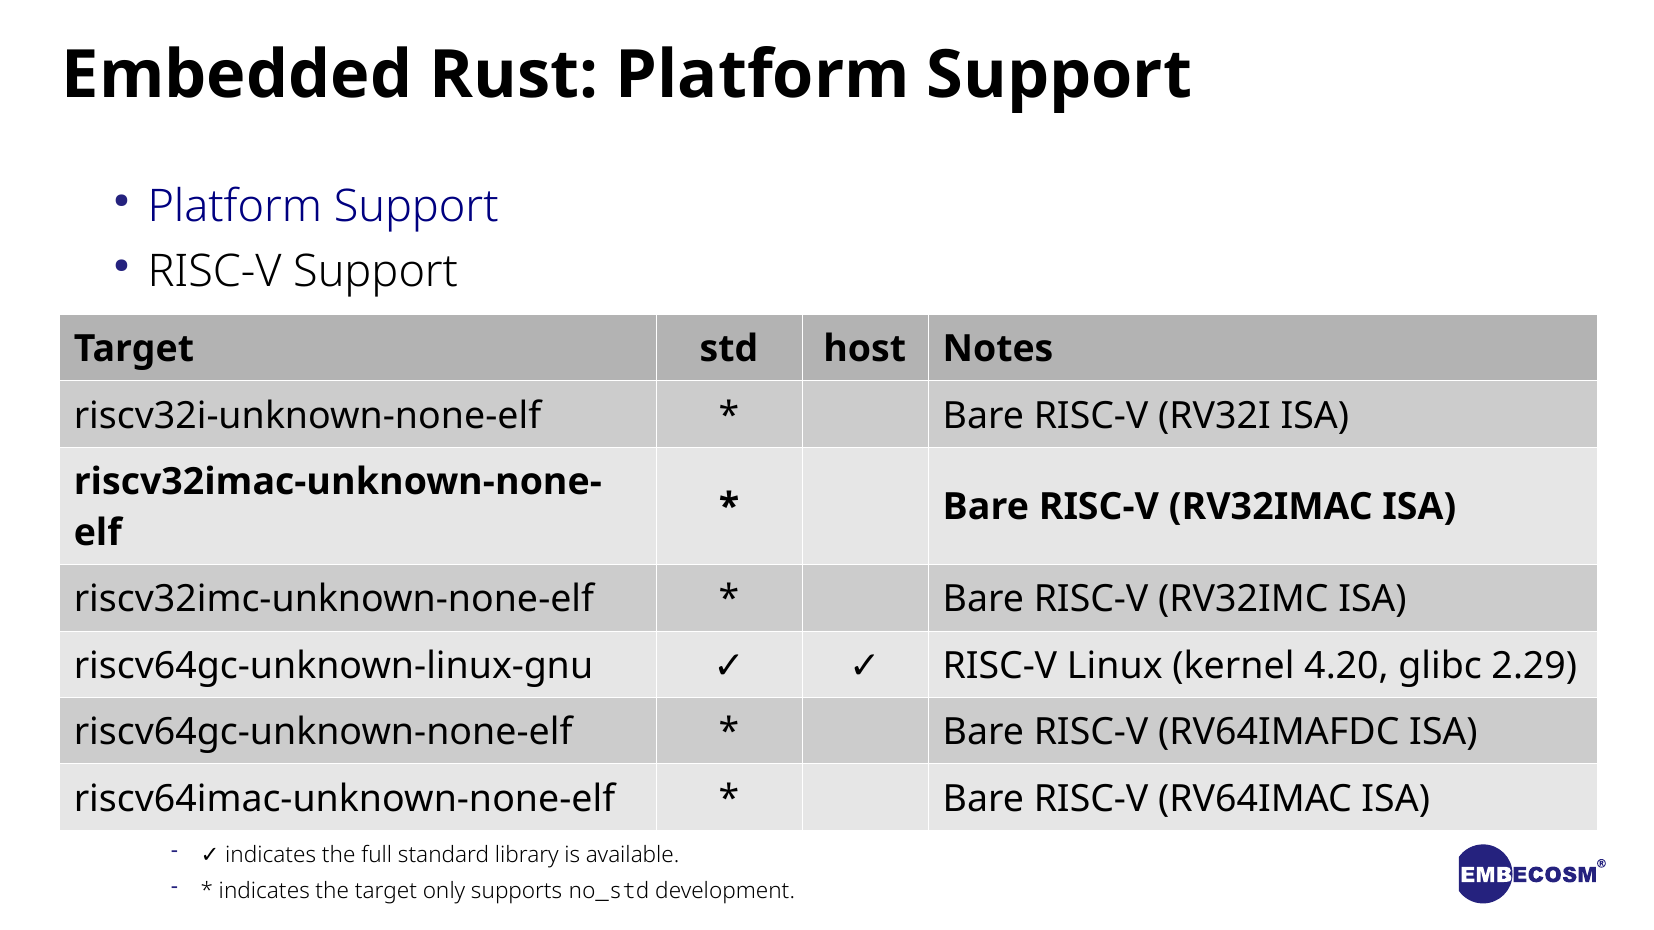

# Embedded Rust: Platform Support
Platform Support
RISC-V Support
host: A ✓ indicates that rustc and cargo can run on the host platform.
std:
✓ indicates the full standard library is available.
* indicates the target only supports no_std development.
| Target | std | host | Notes |
| --- | --- | --- | --- |
| riscv32i-unknown-none-elf | \* | | Bare RISC-V (RV32I ISA) |
| riscv32imac-unknown-none-elf | \* | | Bare RISC-V (RV32IMAC ISA) |
| riscv32imc-unknown-none-elf | \* | | Bare RISC-V (RV32IMC ISA) |
| riscv64gc-unknown-linux-gnu | ✓ | ✓ | RISC-V Linux (kernel 4.20, glibc 2.29) |
| riscv64gc-unknown-none-elf | \* | | Bare RISC-V (RV64IMAFDC ISA) |
| riscv64imac-unknown-none-elf | \* | | Bare RISC-V (RV64IMAC ISA) |